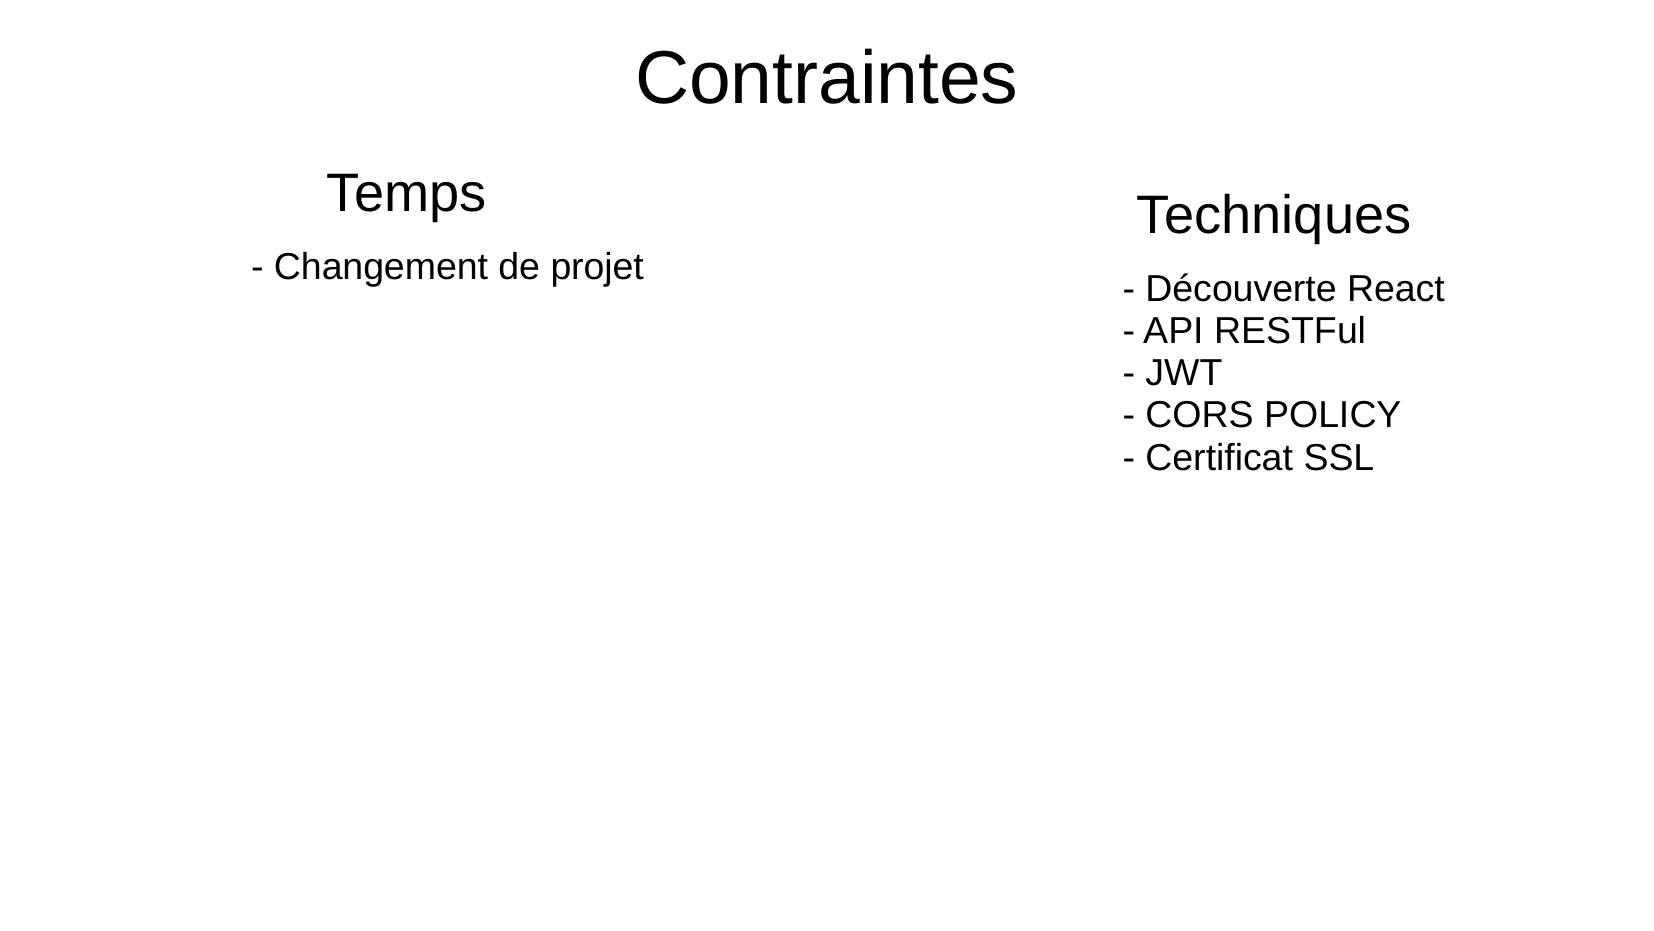

# Contraintes
Temps
Techniques
- Changement de projet
- Découverte React
- API RESTFul
- JWT
- CORS POLICY
- Certificat SSL